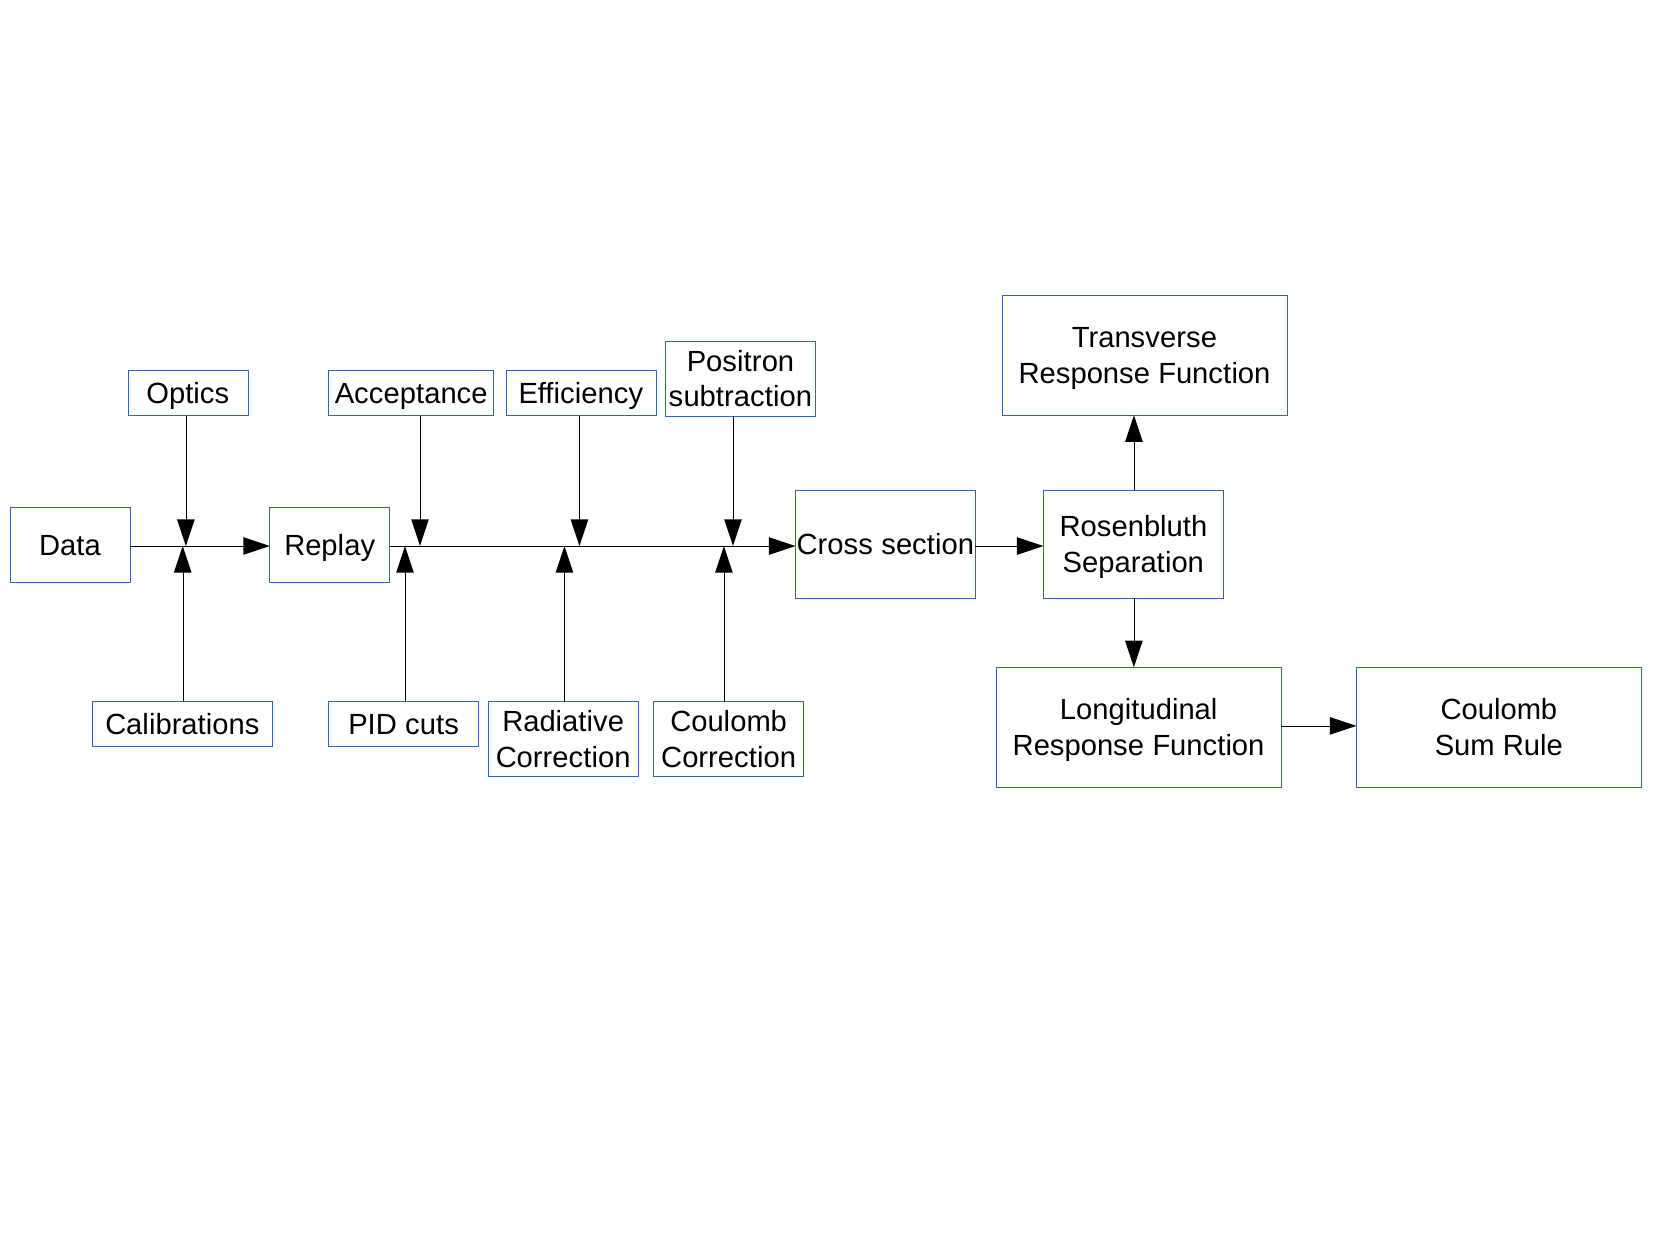

Transverse
Response Function
Positron
subtraction
Optics
Acceptance
Efficiency
Cross section
Rosenbluth
Separation
Data
Replay
Longitudinal
Response Function
Coulomb
Sum Rule
Calibrations
PID cuts
Radiative
Correction
Coulomb
Correction